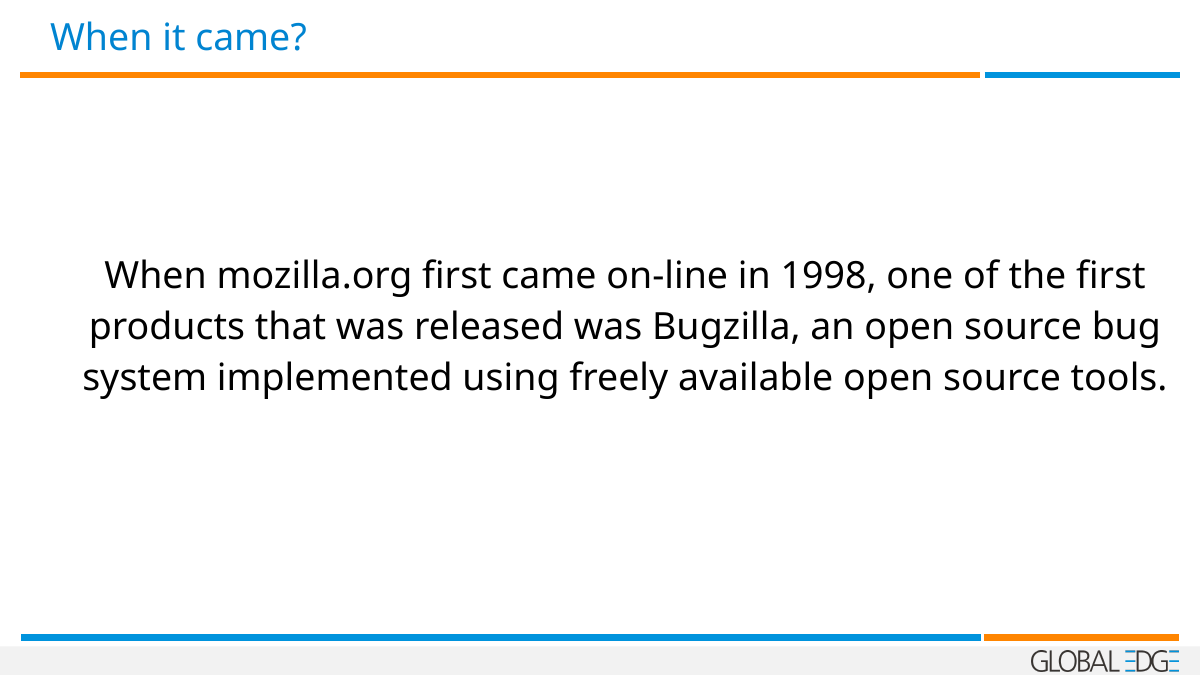

# When it came?
When mozilla.org first came on-line in 1998, one of the first products that was released was Bugzilla, an open source bug system implemented using freely available open source tools.